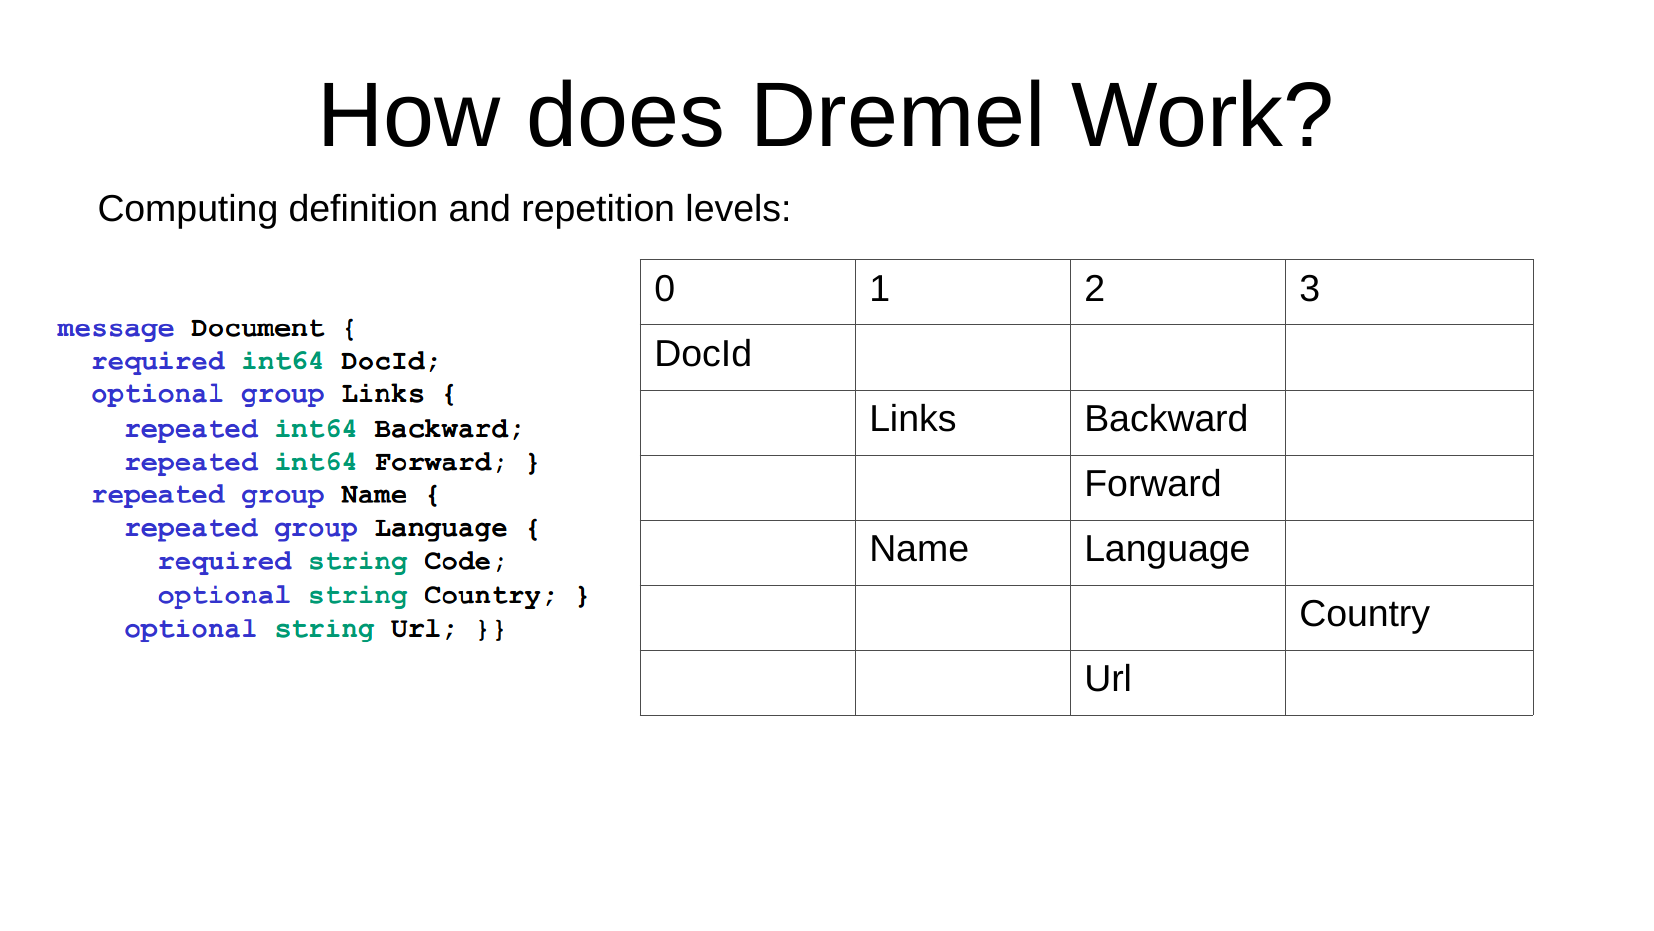

# How does Dremel Work?
Computing definition and repetition levels:
| 0 | 1 | 2 | 3 |
| --- | --- | --- | --- |
| DocId | | | |
| | Links | Backward | |
| | | Forward | |
| | Name | Language | |
| | | | Country |
| | | Url | |